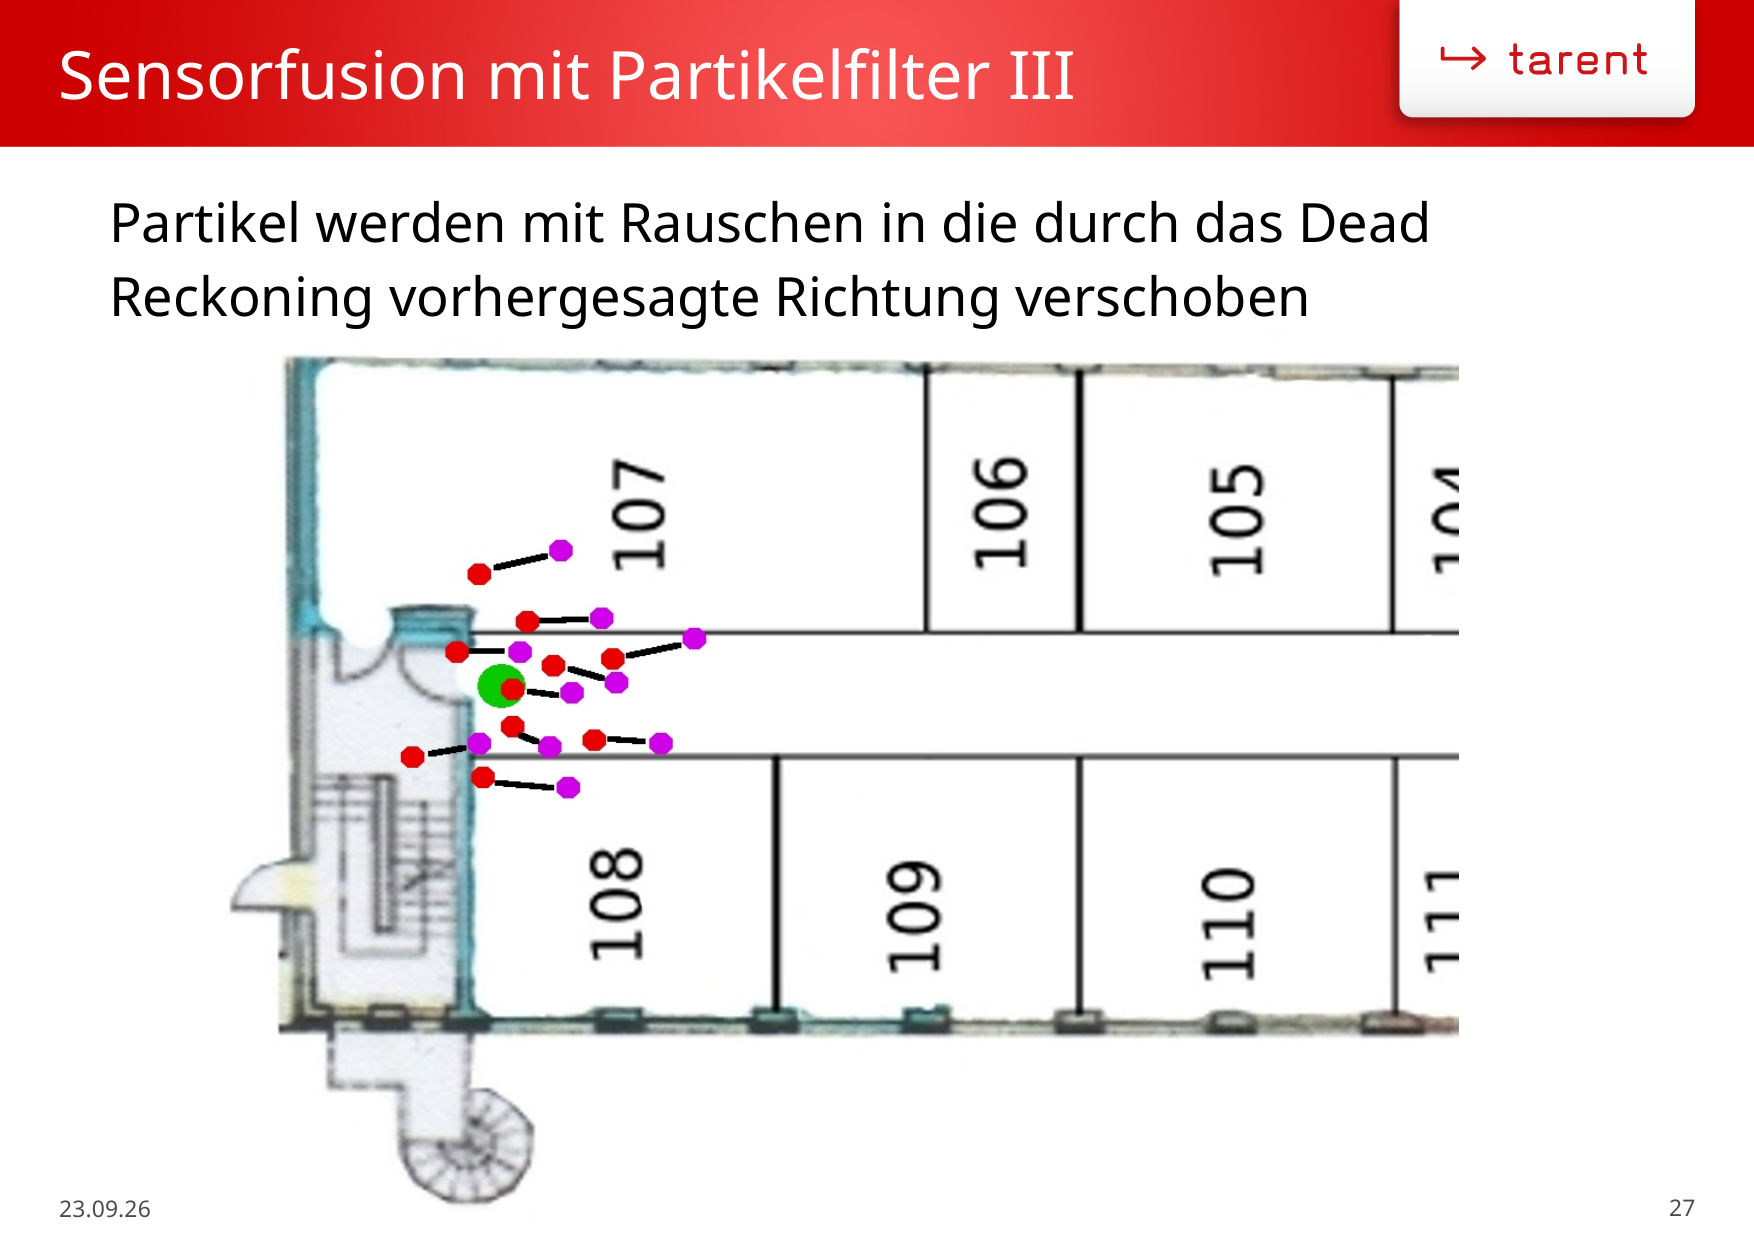

# Sensorfusion mit Partikelfilter III
Partikel werden mit Rauschen in die durch das Dead Reckoning vorhergesagte Richtung verschoben